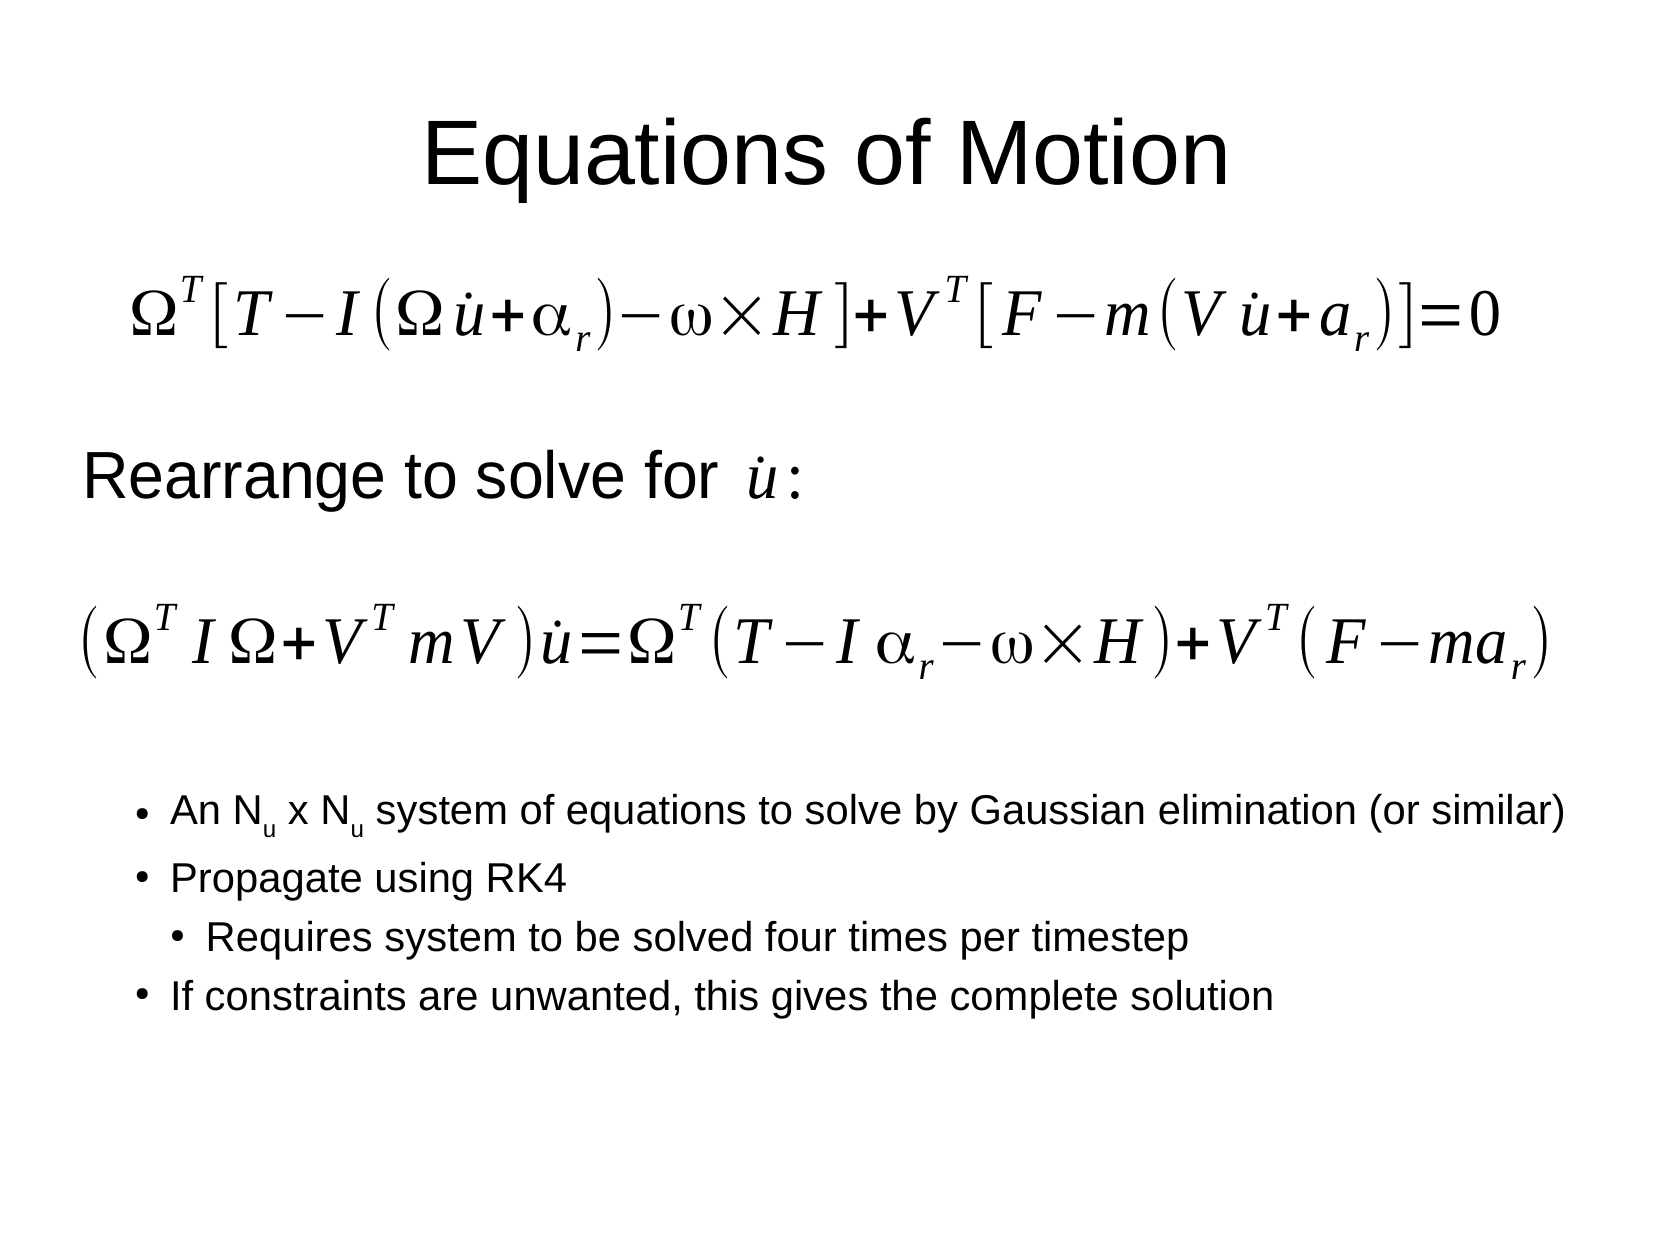

# Equations of Motion
An Nu x Nu system of equations to solve by Gaussian elimination (or similar)
Propagate using RK4
Requires system to be solved four times per timestep
If constraints are unwanted, this gives the complete solution